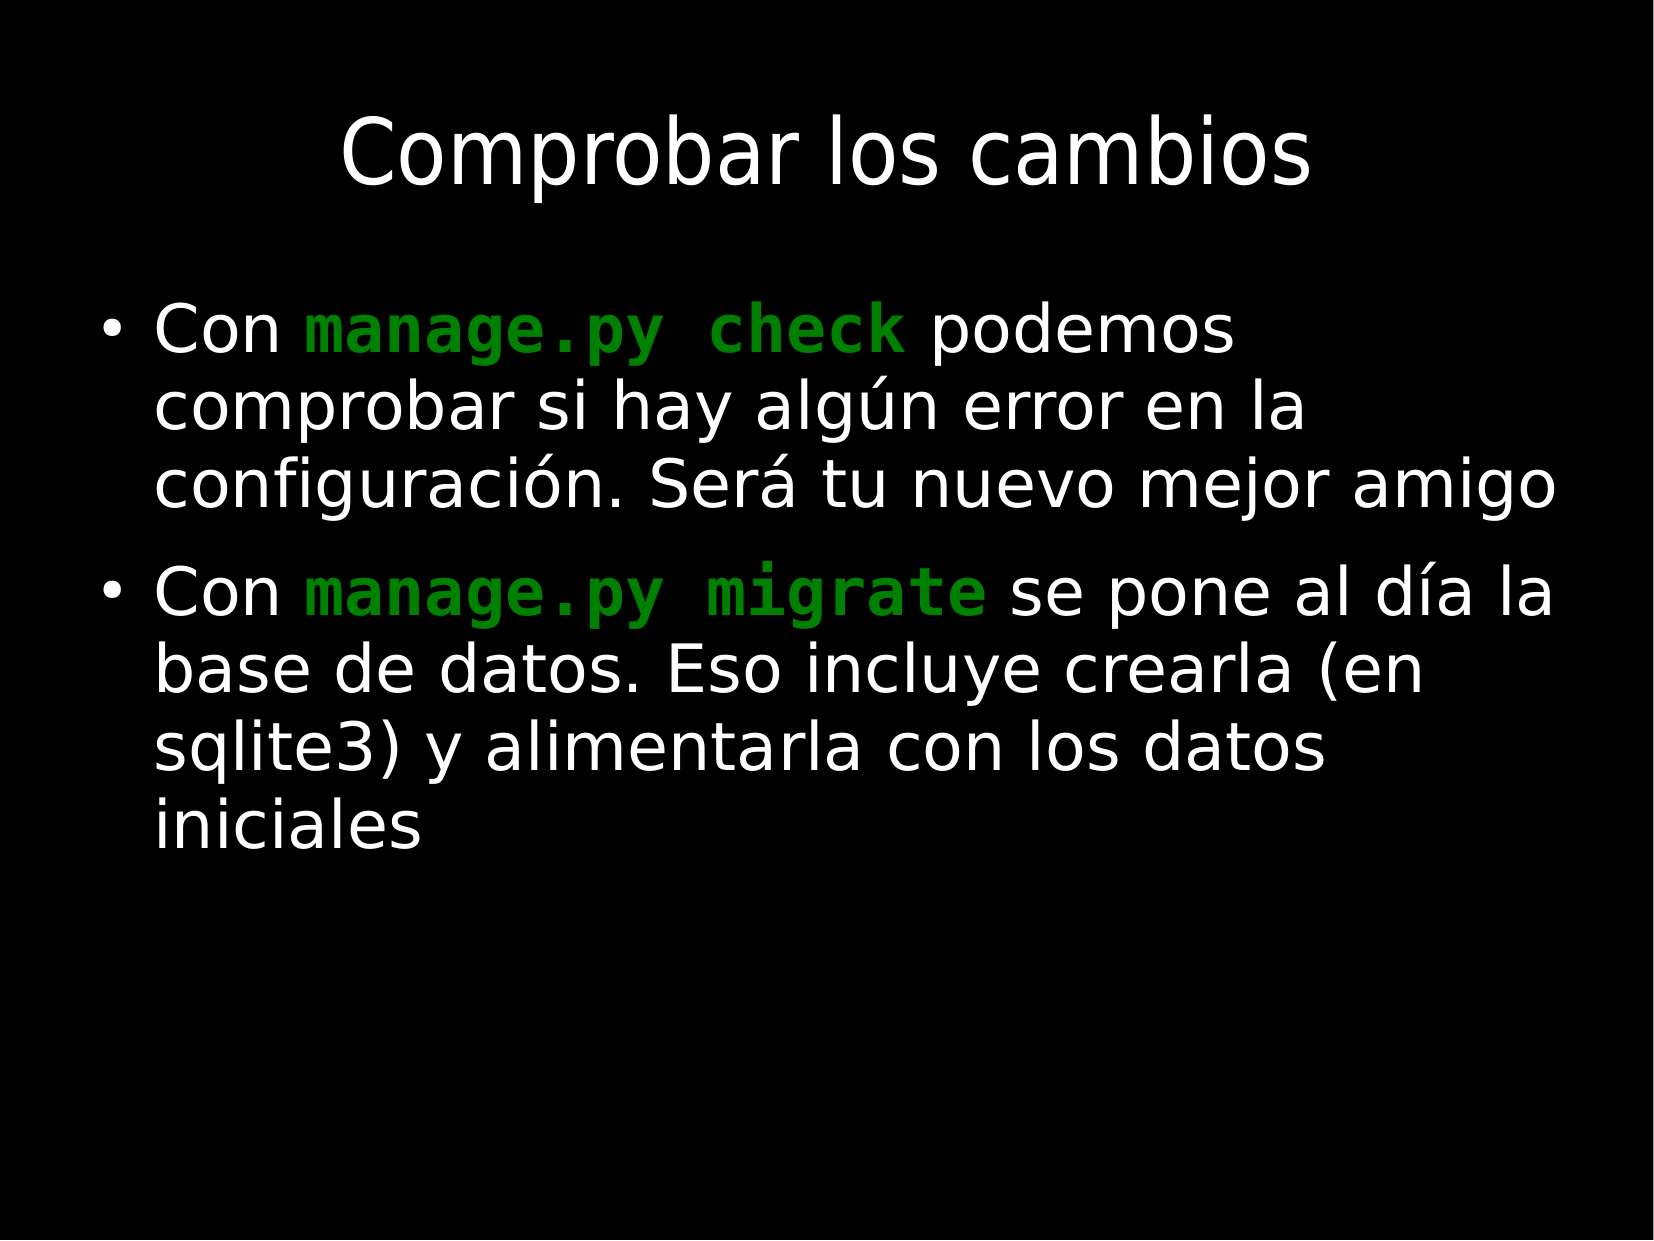

# Comprobar los cambios
Con manage.py check podemos comprobar si hay algún error en la configuración. Será tu nuevo mejor amigo
Con manage.py migrate se pone al día la base de datos. Eso incluye crearla (en sqlite3) y alimentarla con los datos iniciales